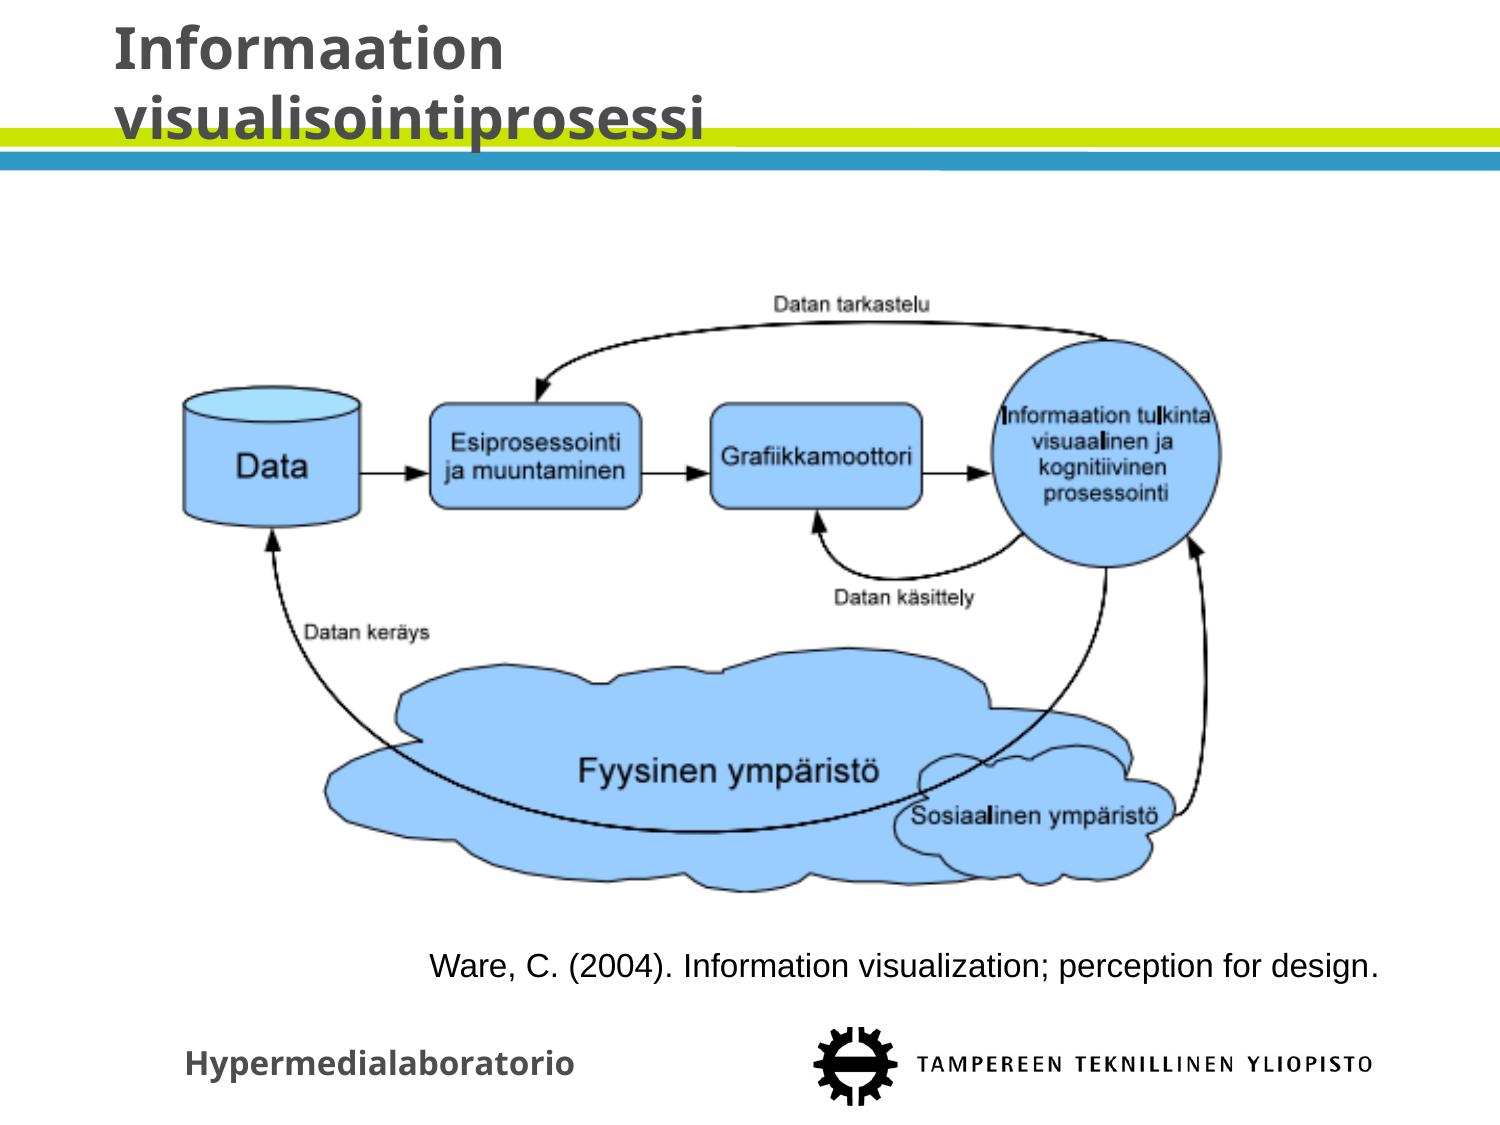

# Informaation visualisointiprosessi
| |
| --- |
| Ware, C. (2004). Information visualization; perception for design. |